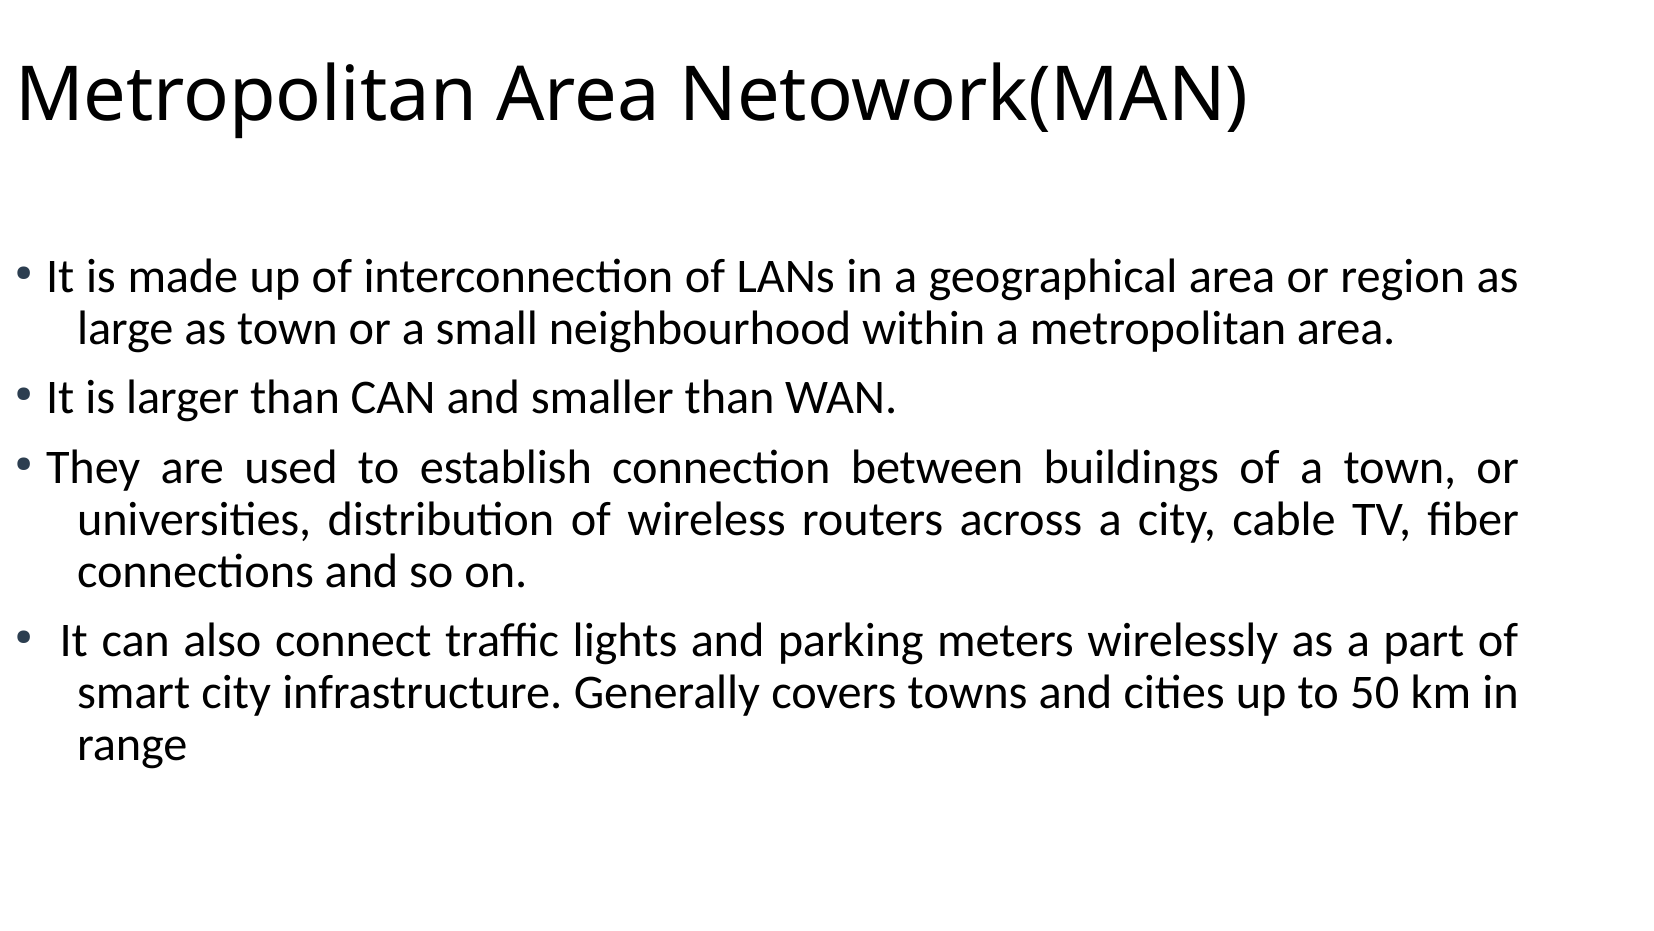

# Metropolitan Area Netowork(MAN)
It is made up of interconnection of LANs in a geographical area or region as large as town or a small neighbourhood within a metropolitan area.
It is larger than CAN and smaller than WAN.
They are used to establish connection between buildings of a town, or universities, distribution of wireless routers across a city, cable TV, fiber connections and so on.
 It can also connect traffic lights and parking meters wirelessly as a part of smart city infrastructure. Generally covers towns and cities up to 50 km in range